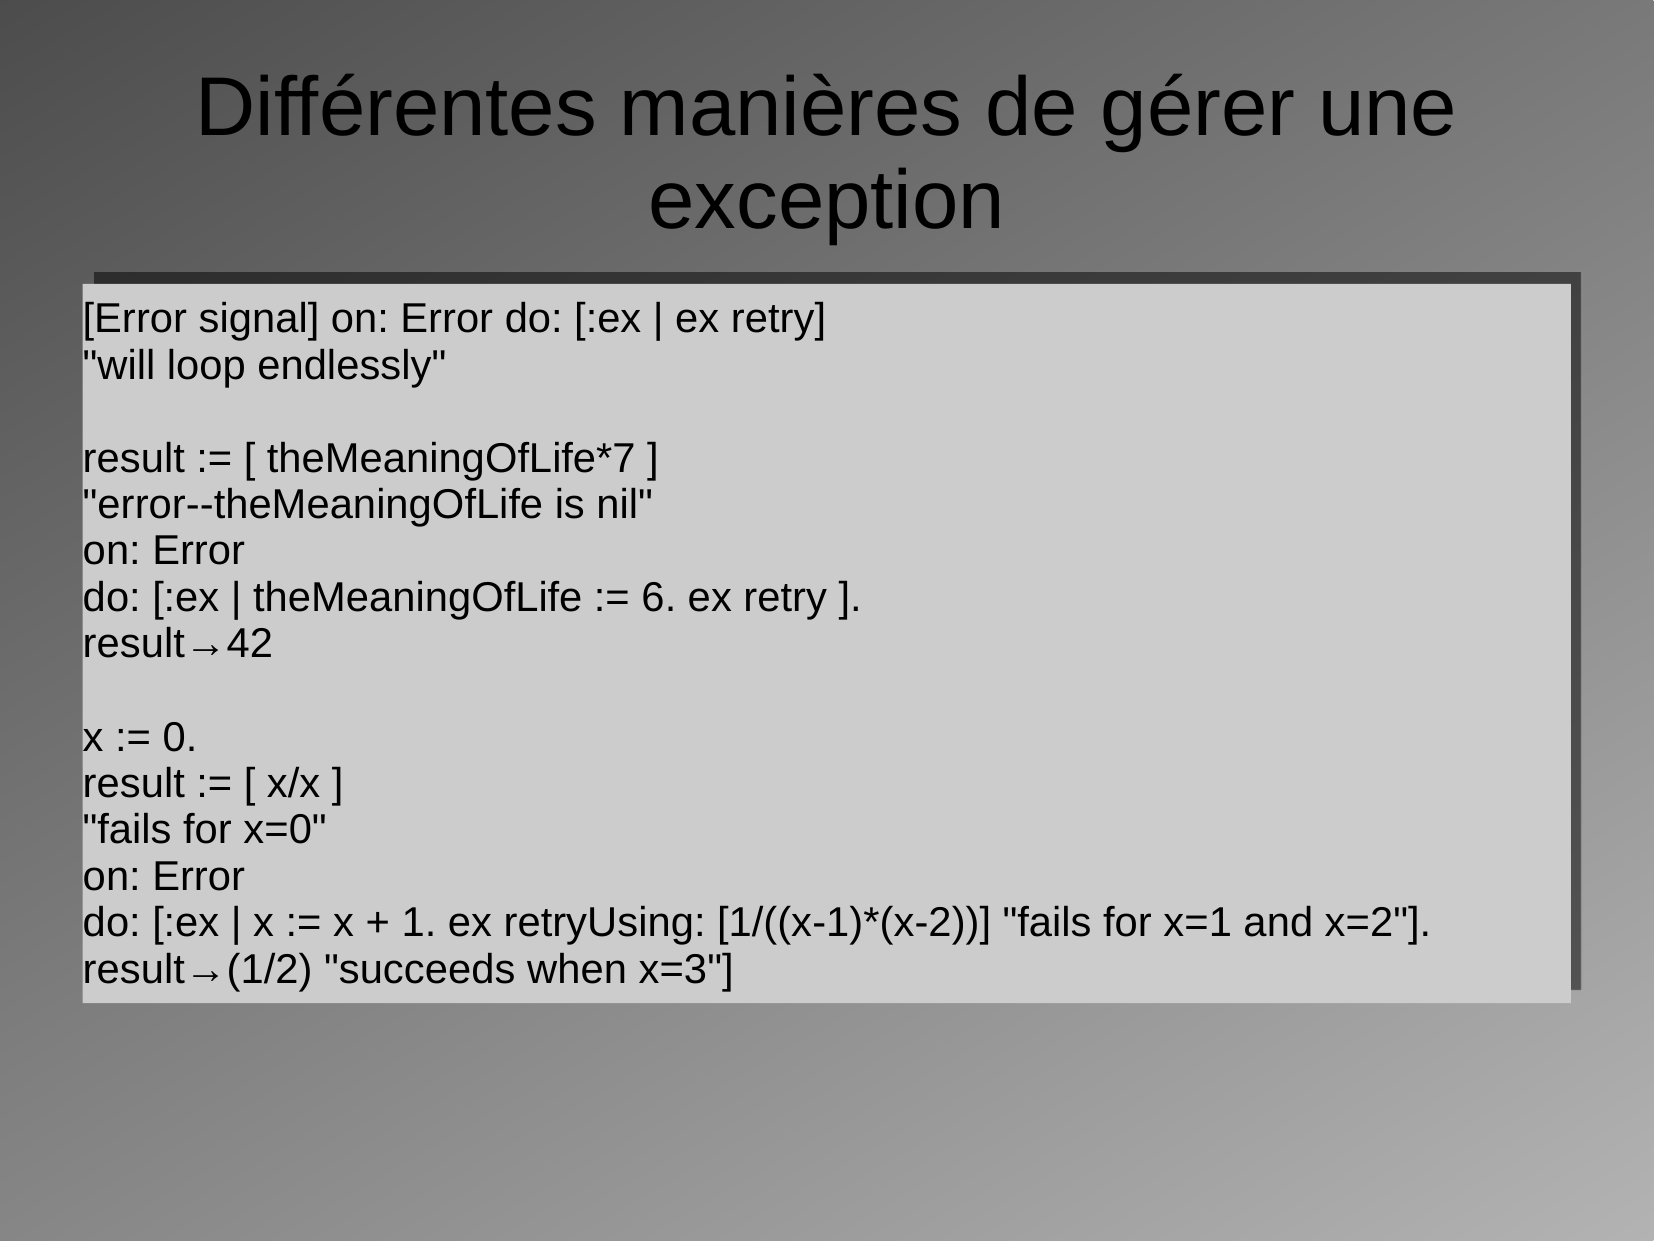

# Différentes manières de gérer une exception
[Error signal] on: Error do: [:ex | ex retry]
"will loop endlessly"
result := [ theMeaningOfLife*7 ]
"error--theMeaningOfLife is nil"
on: Error
do: [:ex | theMeaningOfLife := 6. ex retry ].
result→42
x := 0.
result := [ x/x ]
"fails for x=0"
on: Error
do: [:ex | x := x + 1. ex retryUsing: [1/((x-1)*(x-2))] "fails for x=1 and x=2"].
result→(1/2) "succeeds when x=3"]